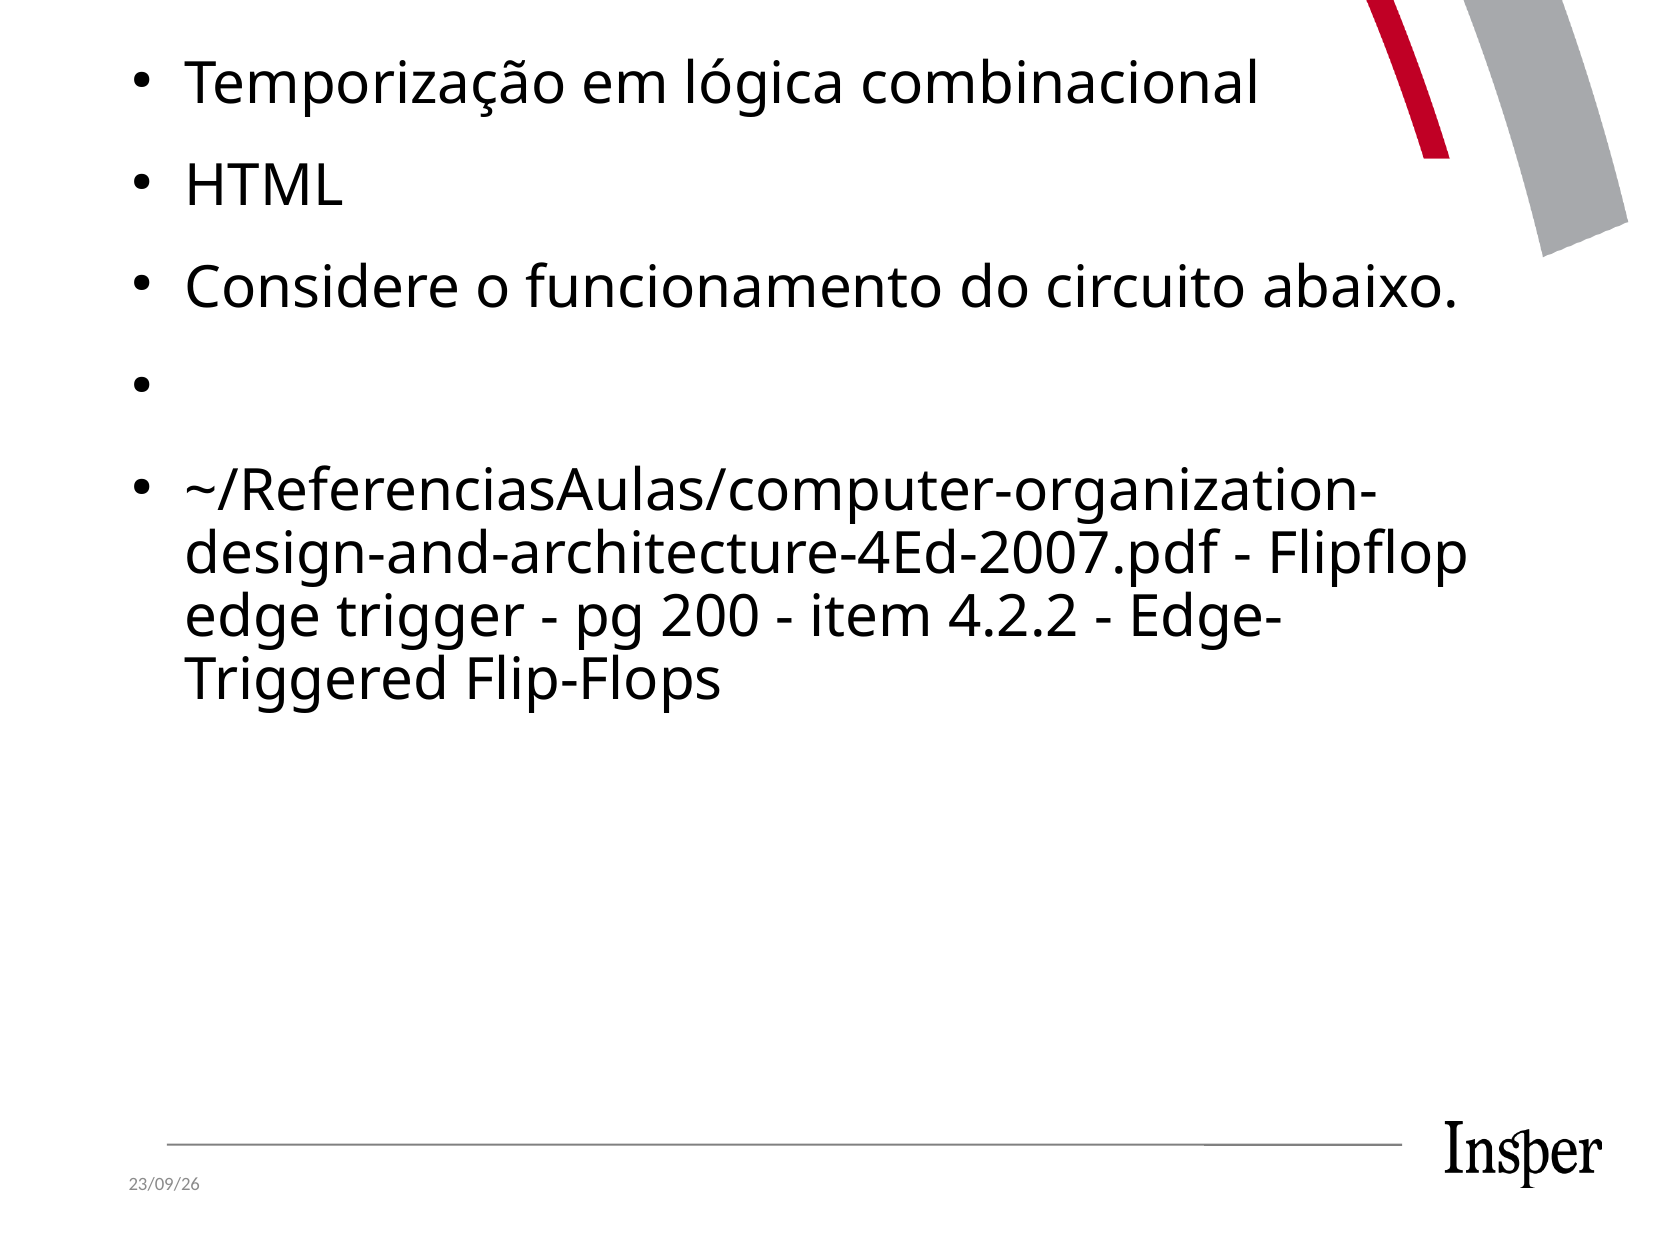

# Temporização em lógica combinacional
HTML
Considere o funcionamento do circuito abaixo.
~/ReferenciasAulas/computer-organization-design-and-architecture-4Ed-2007.pdf - Flipflop edge trigger - pg 200 - item 4.2.2 - Edge-Triggered Flip-Flops